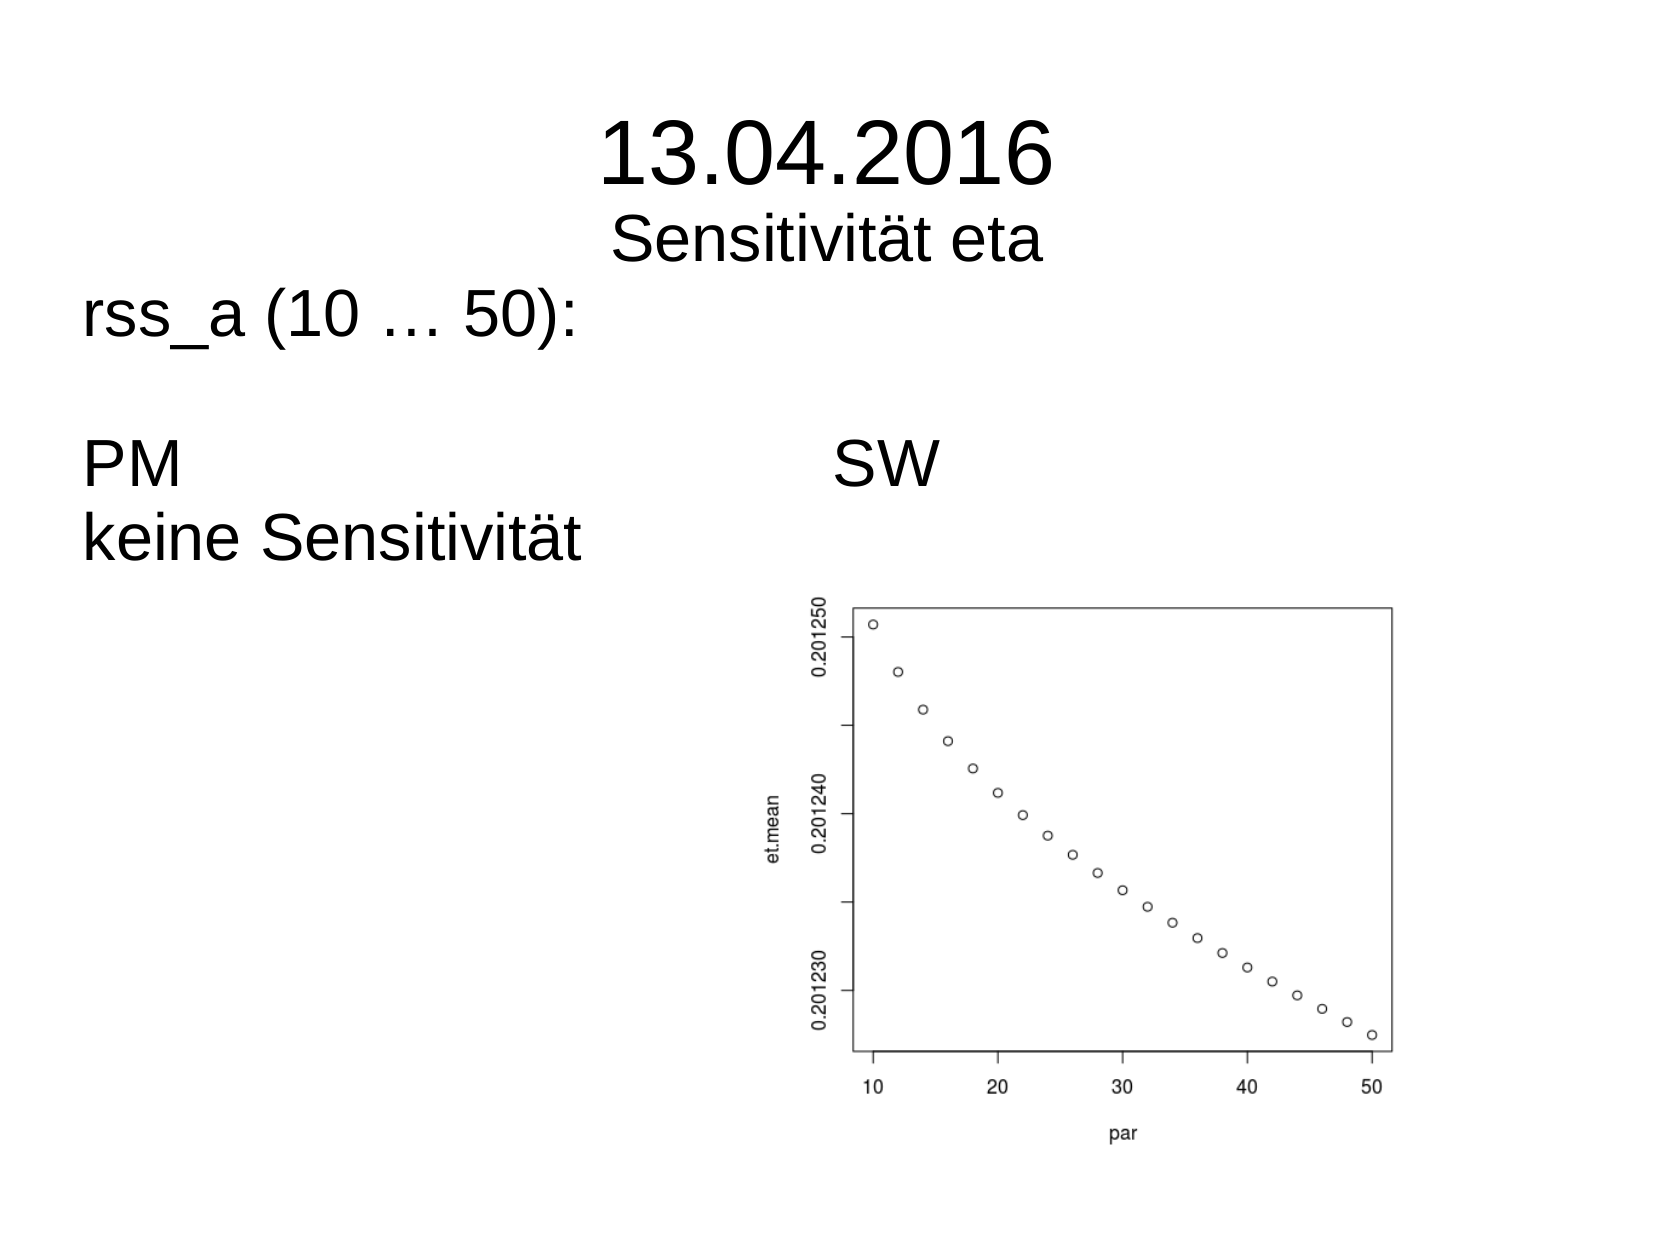

# 13.04.2016
Sensitivität eta
rss_a (10 … 50):
PM									SW
keine Sensitivität